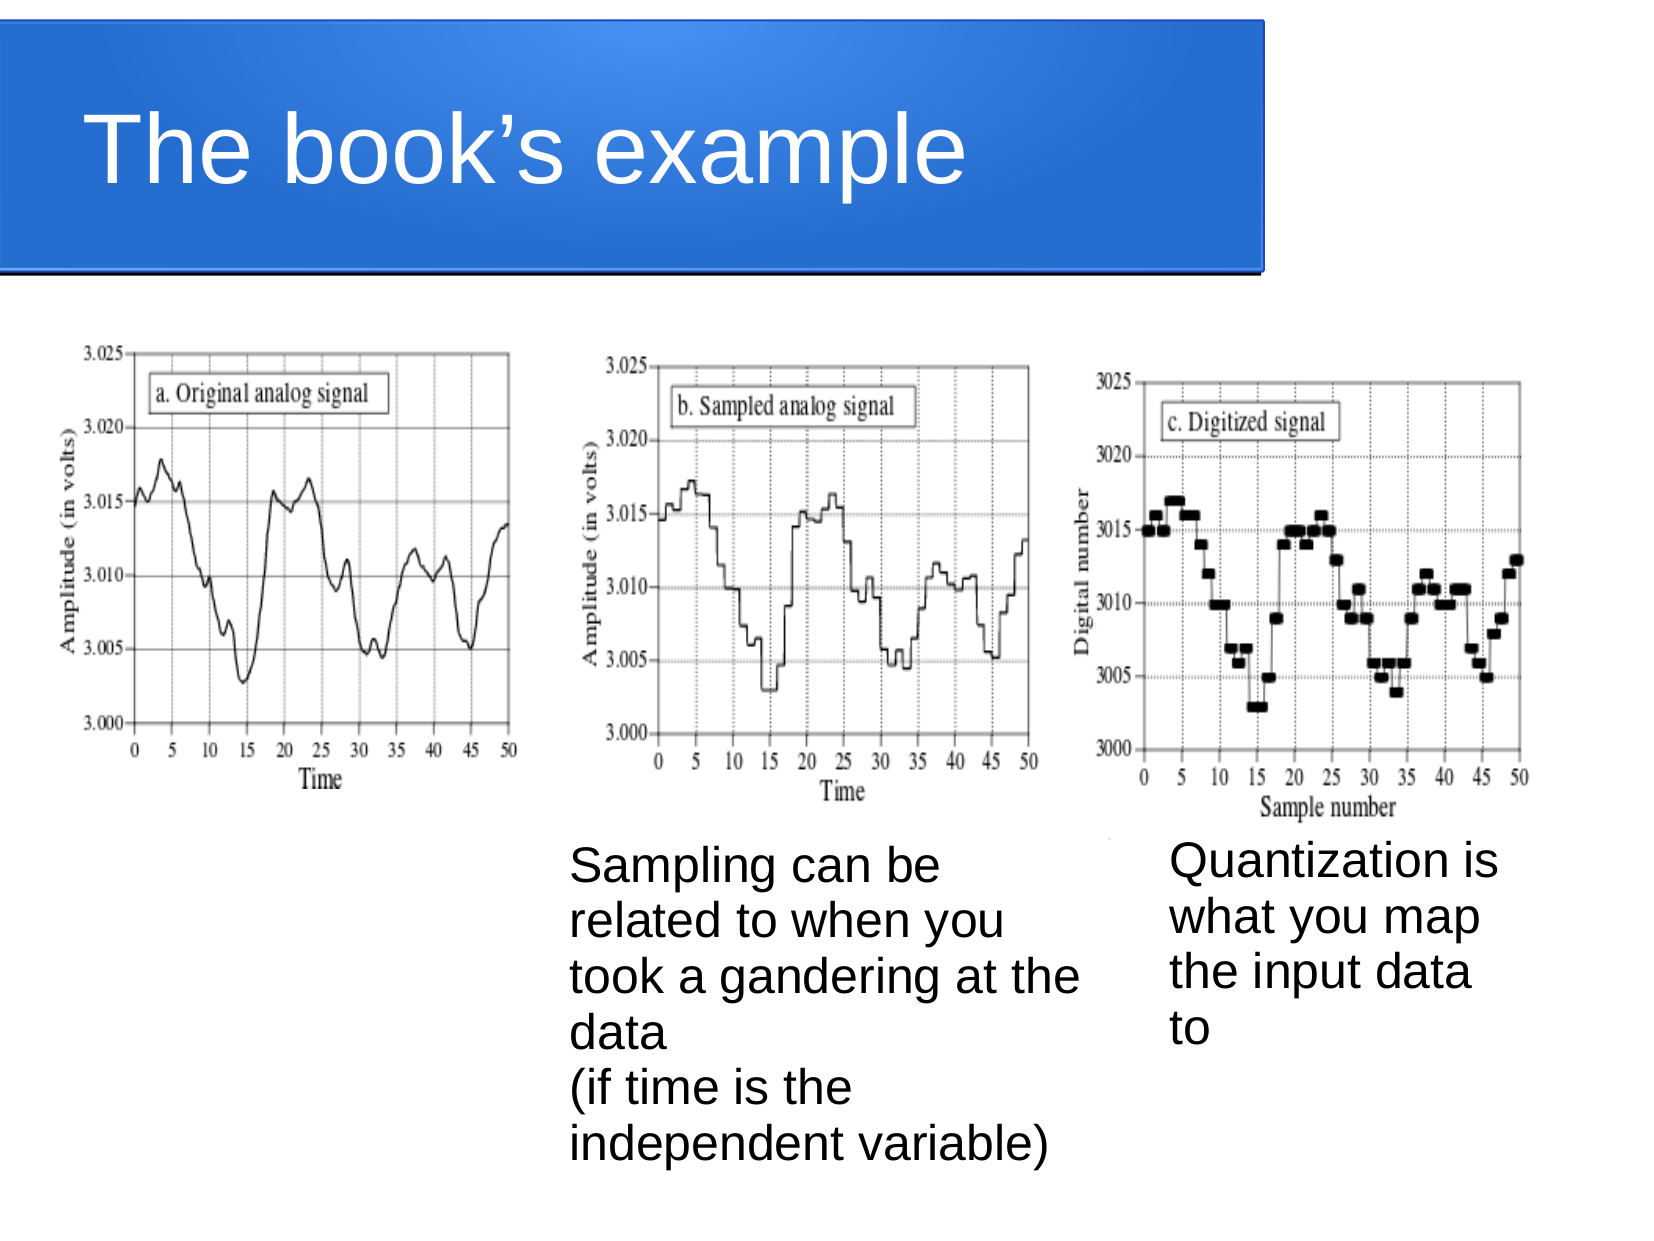

# The book’s example
Quantization is what you map the input data to
Sampling can be related to when you took a gandering at the data
(if time is the independent variable)